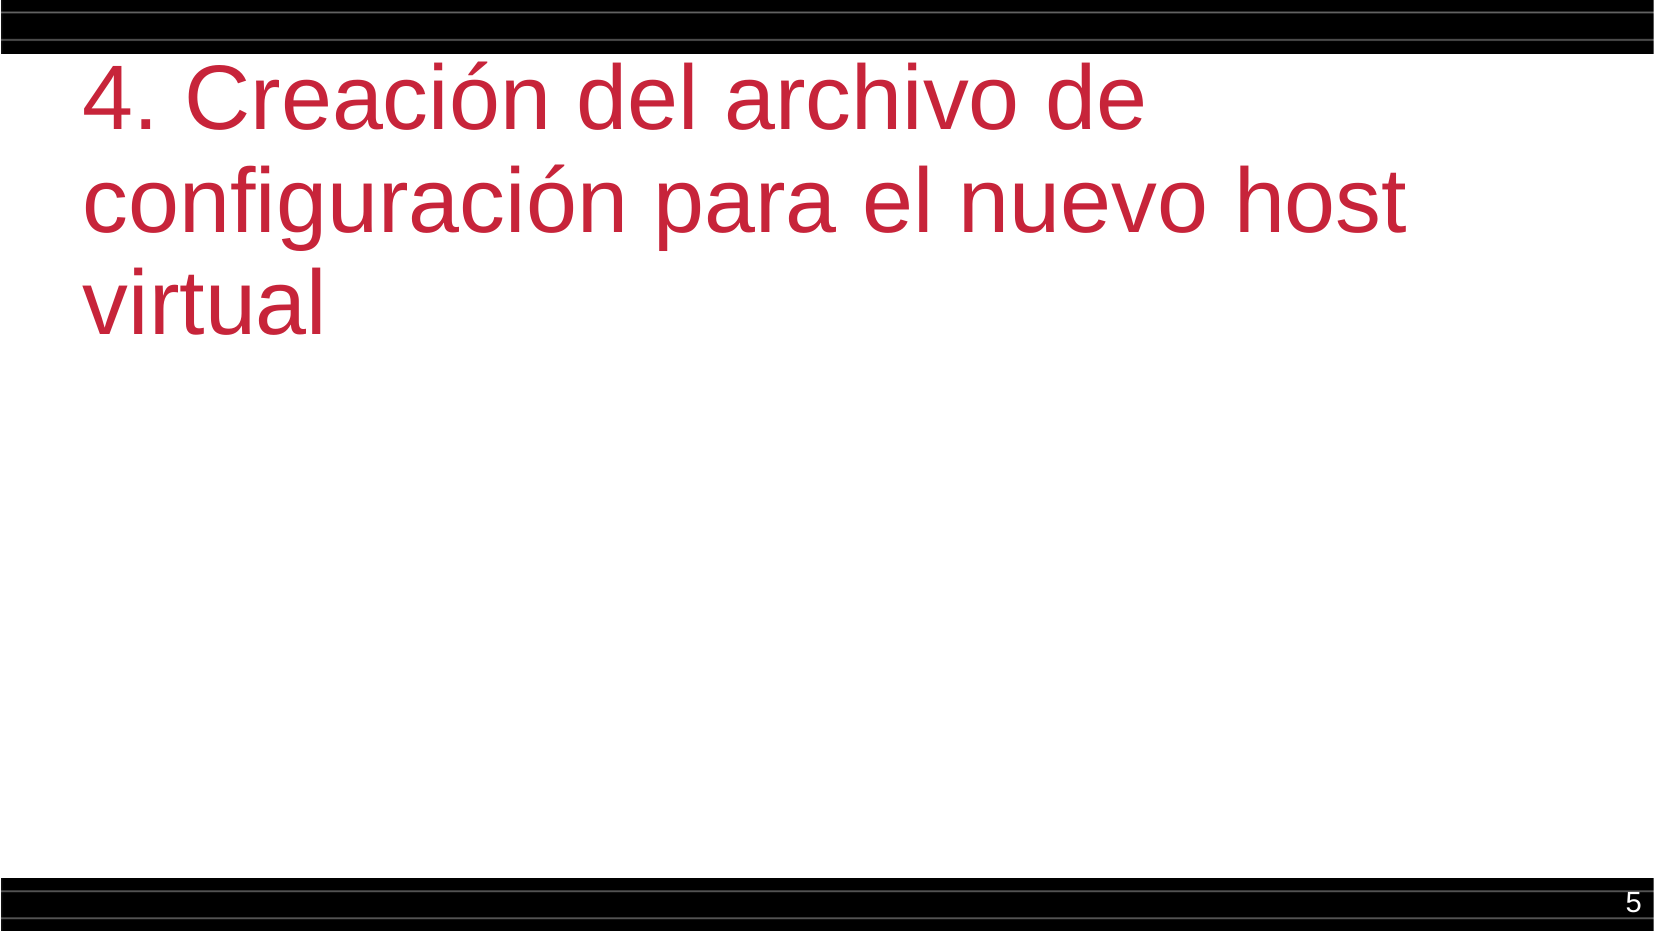

# 4. Creación del archivo de configuración para el nuevo host virtual